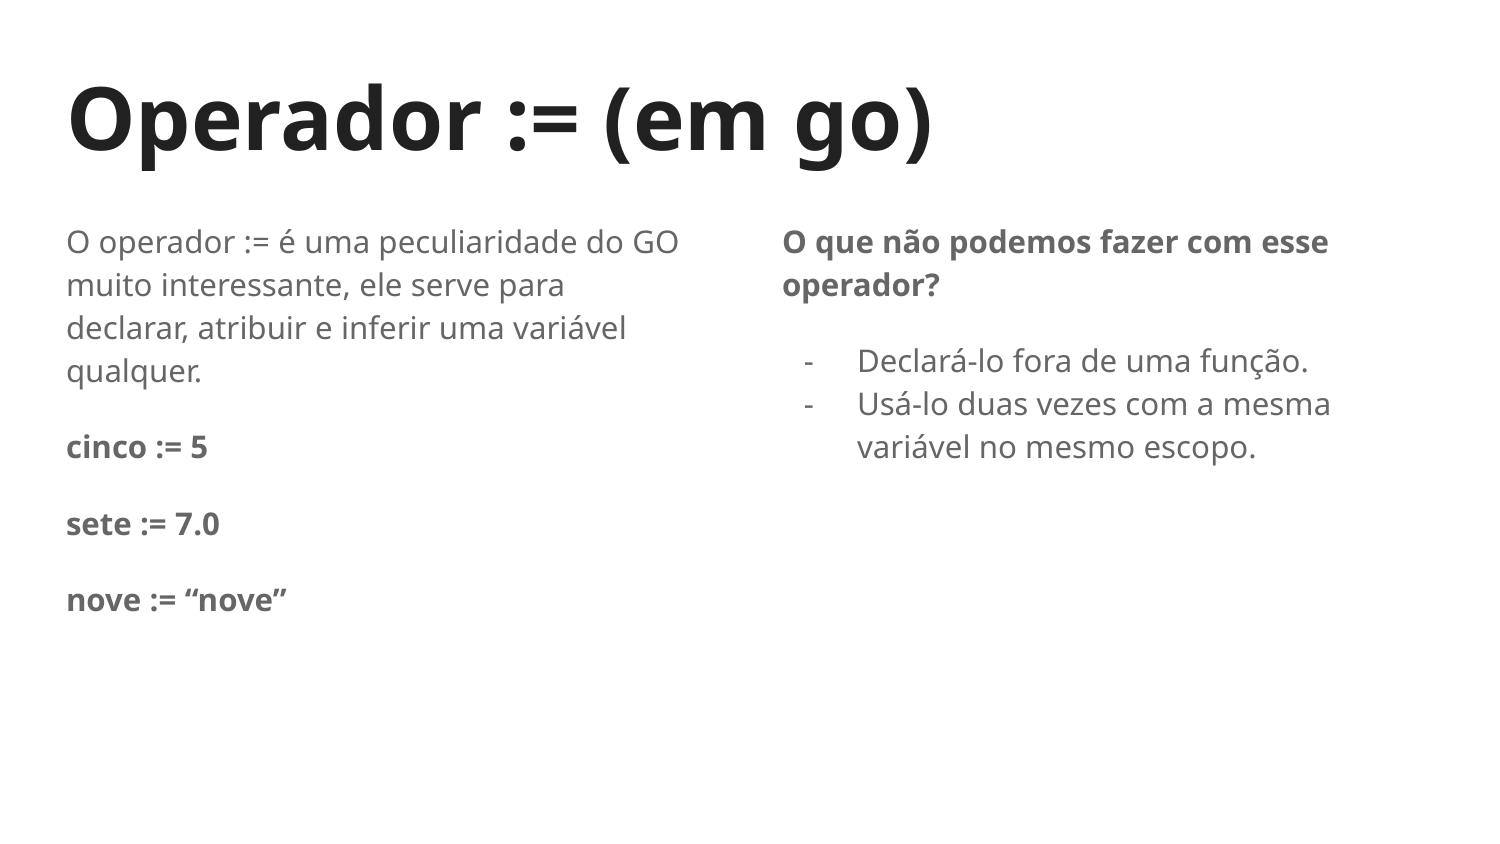

# Operador := (em go)
O operador := é uma peculiaridade do GO muito interessante, ele serve para declarar, atribuir e inferir uma variável qualquer.
cinco := 5
sete := 7.0
nove := “nove”
O que não podemos fazer com esse operador?
Declará-lo fora de uma função.
Usá-lo duas vezes com a mesma variável no mesmo escopo.